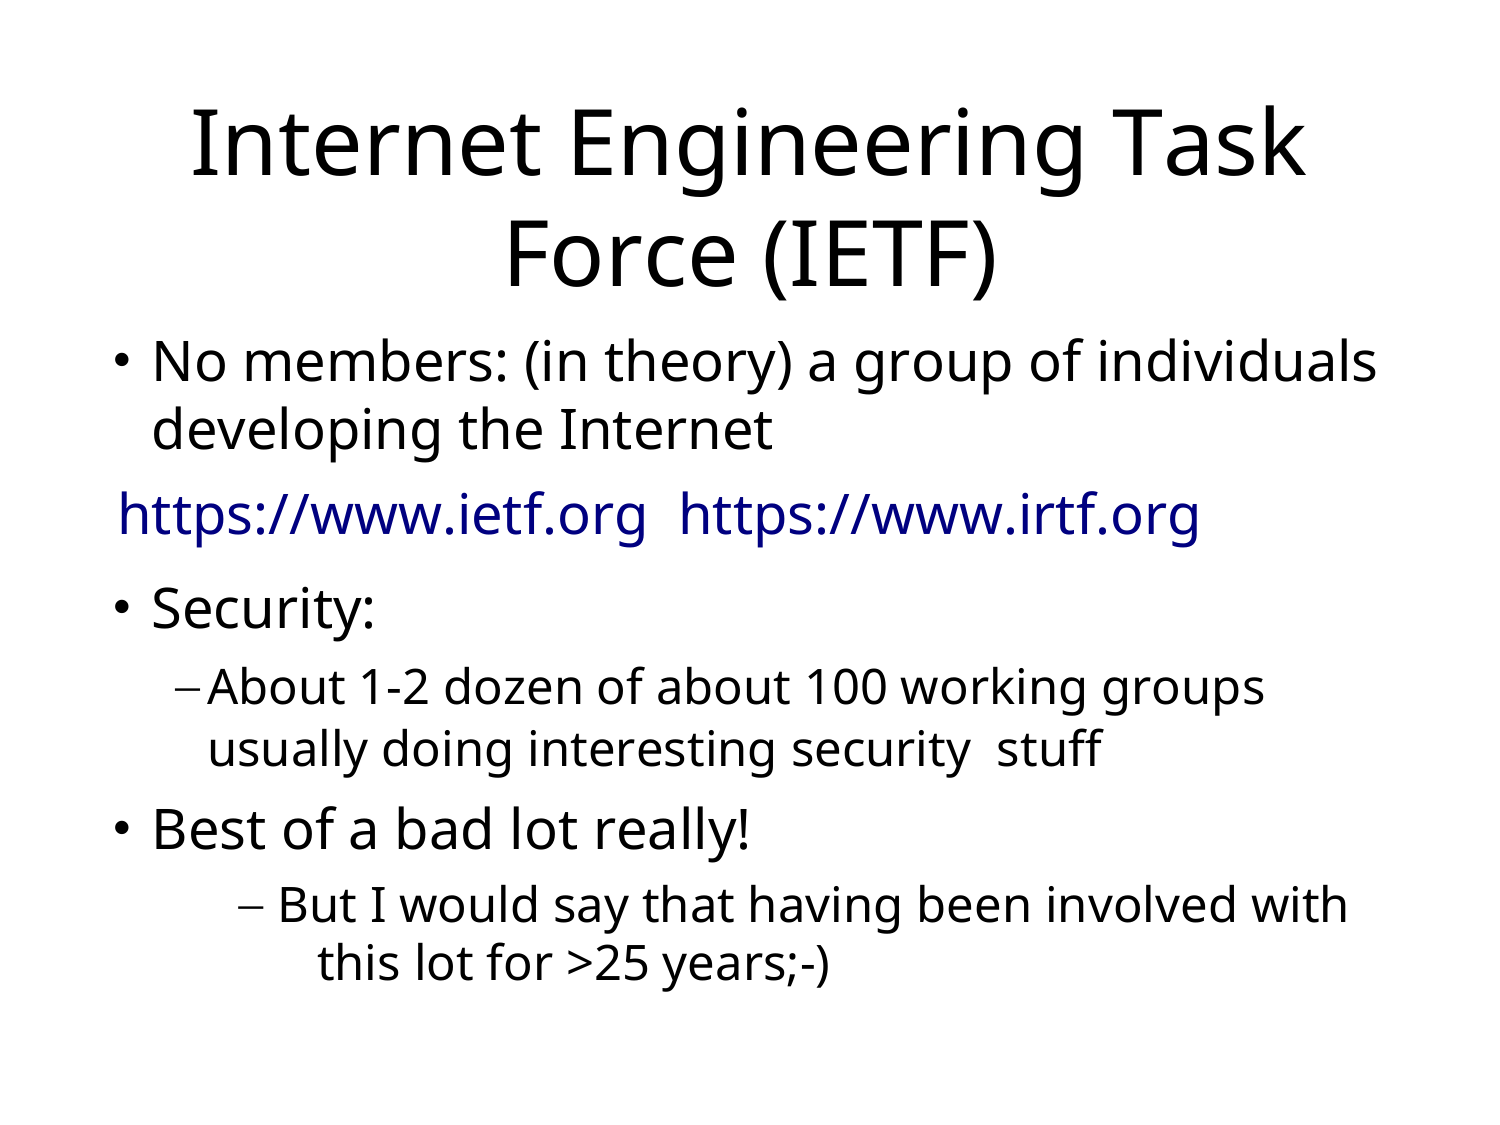

# Internet Engineering Task Force (IETF)
No members: (in theory) a group of individuals developing the Internet
https://www.ietf.org https://www.irtf.org
Security:
About 1-2 dozen of about 100 working groups usually doing interesting security stuff
Best of a bad lot really!
But I would say that having been involved with this lot for >25 years;-)